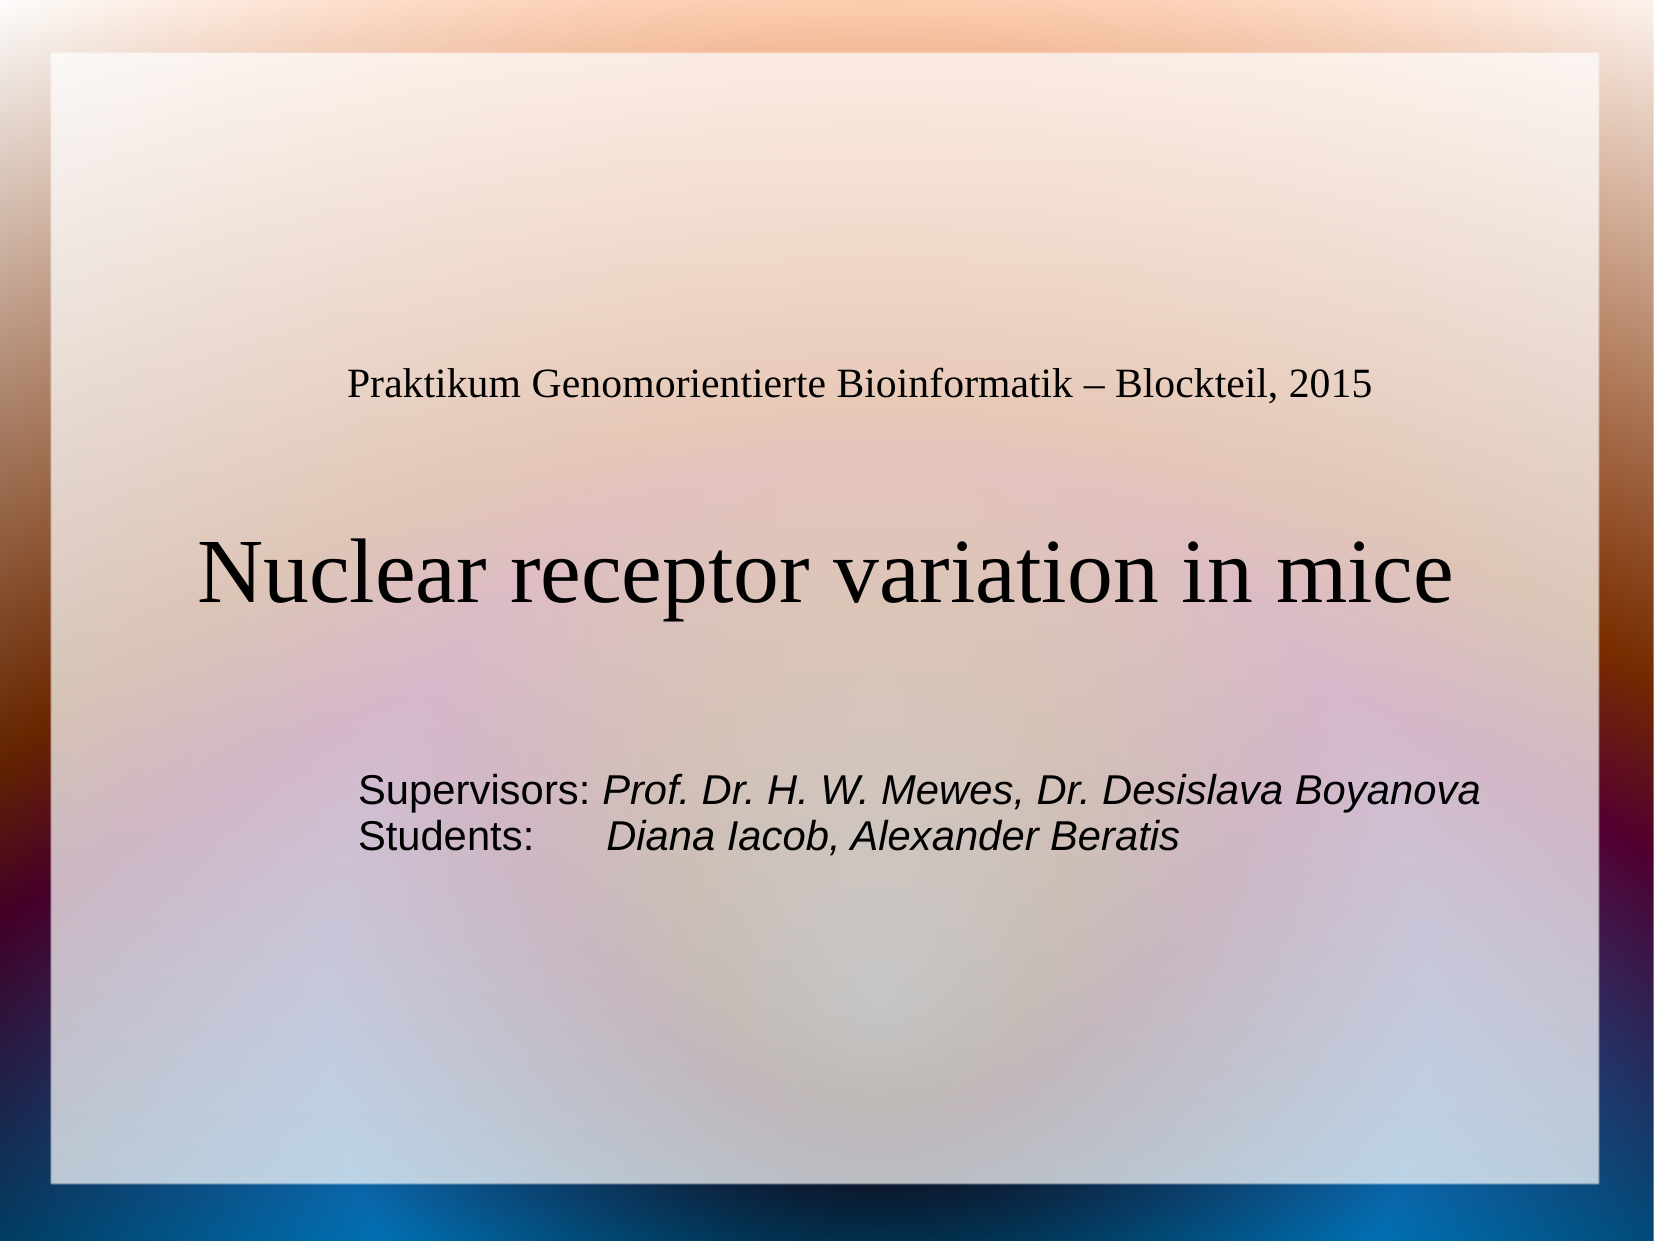

Praktikum Genomorientierte Bioinformatik – Blockteil, 2015
# Nuclear receptor variation in mice
Supervisors: Prof. Dr. H. W. Mewes, Dr. Desislava Boyanova
Students: 	 Diana Iacob, Alexander Beratis